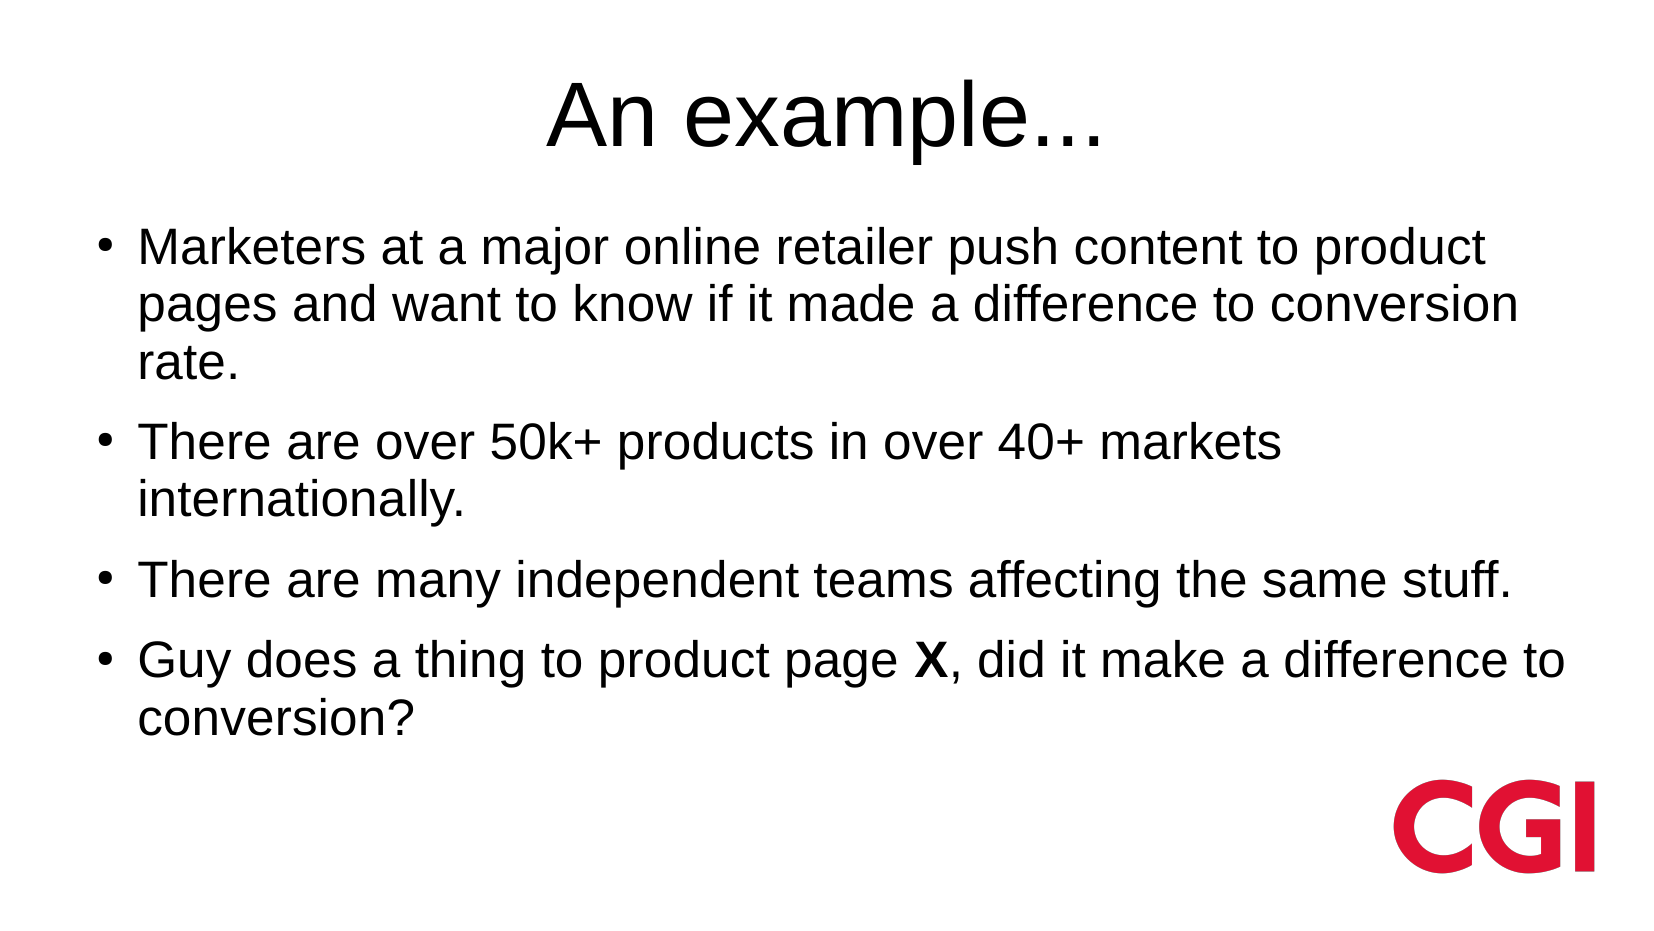

# An example...
Marketers at a major online retailer push content to product pages and want to know if it made a difference to conversion rate.
There are over 50k+ products in over 40+ markets internationally.
There are many independent teams affecting the same stuff.
Guy does a thing to product page X, did it make a difference to conversion?